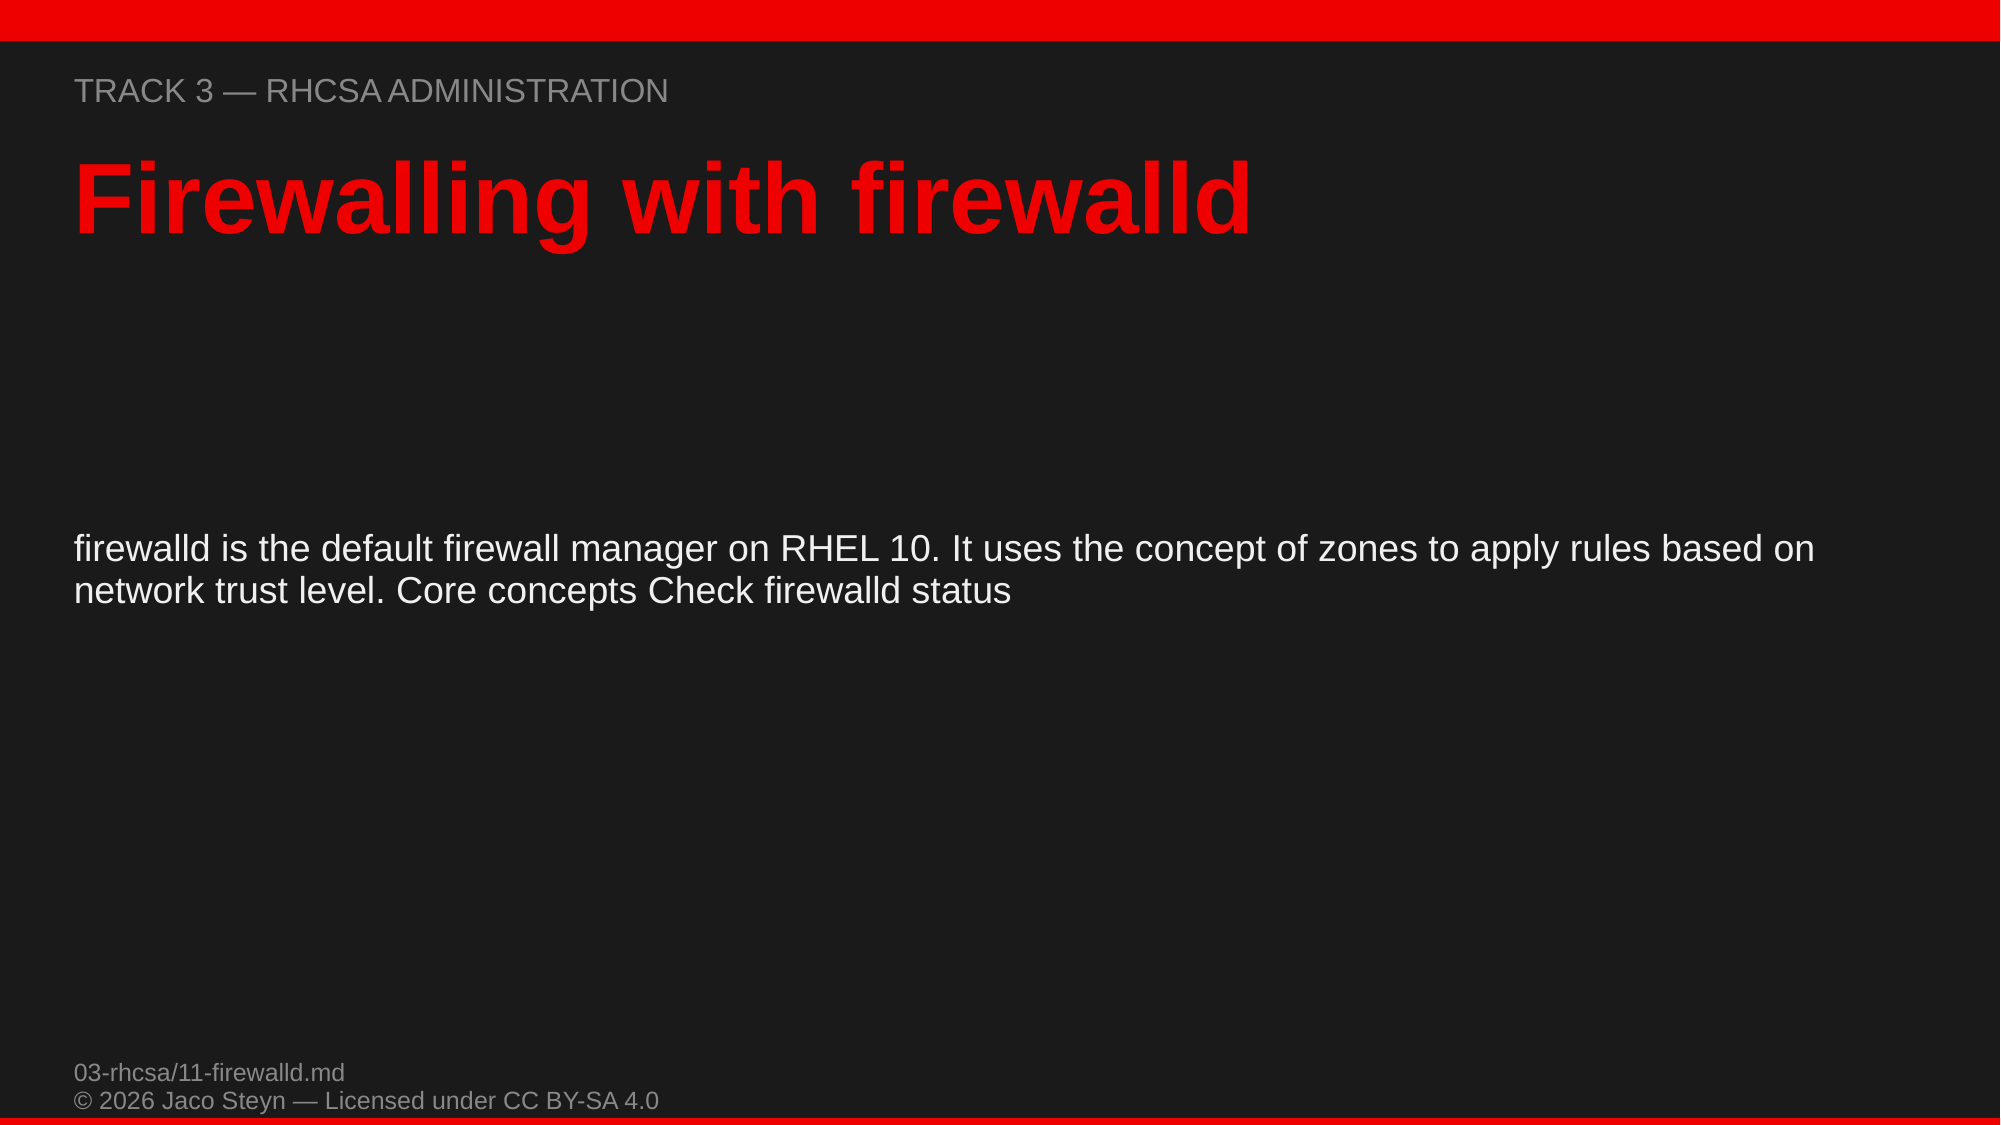

TRACK 3 — RHCSA ADMINISTRATION
Firewalling with firewalld
firewalld is the default firewall manager on RHEL 10. It uses the concept of zones to apply rules based on network trust level. Core concepts Check firewalld status
03-rhcsa/11-firewalld.md
© 2026 Jaco Steyn — Licensed under CC BY-SA 4.0